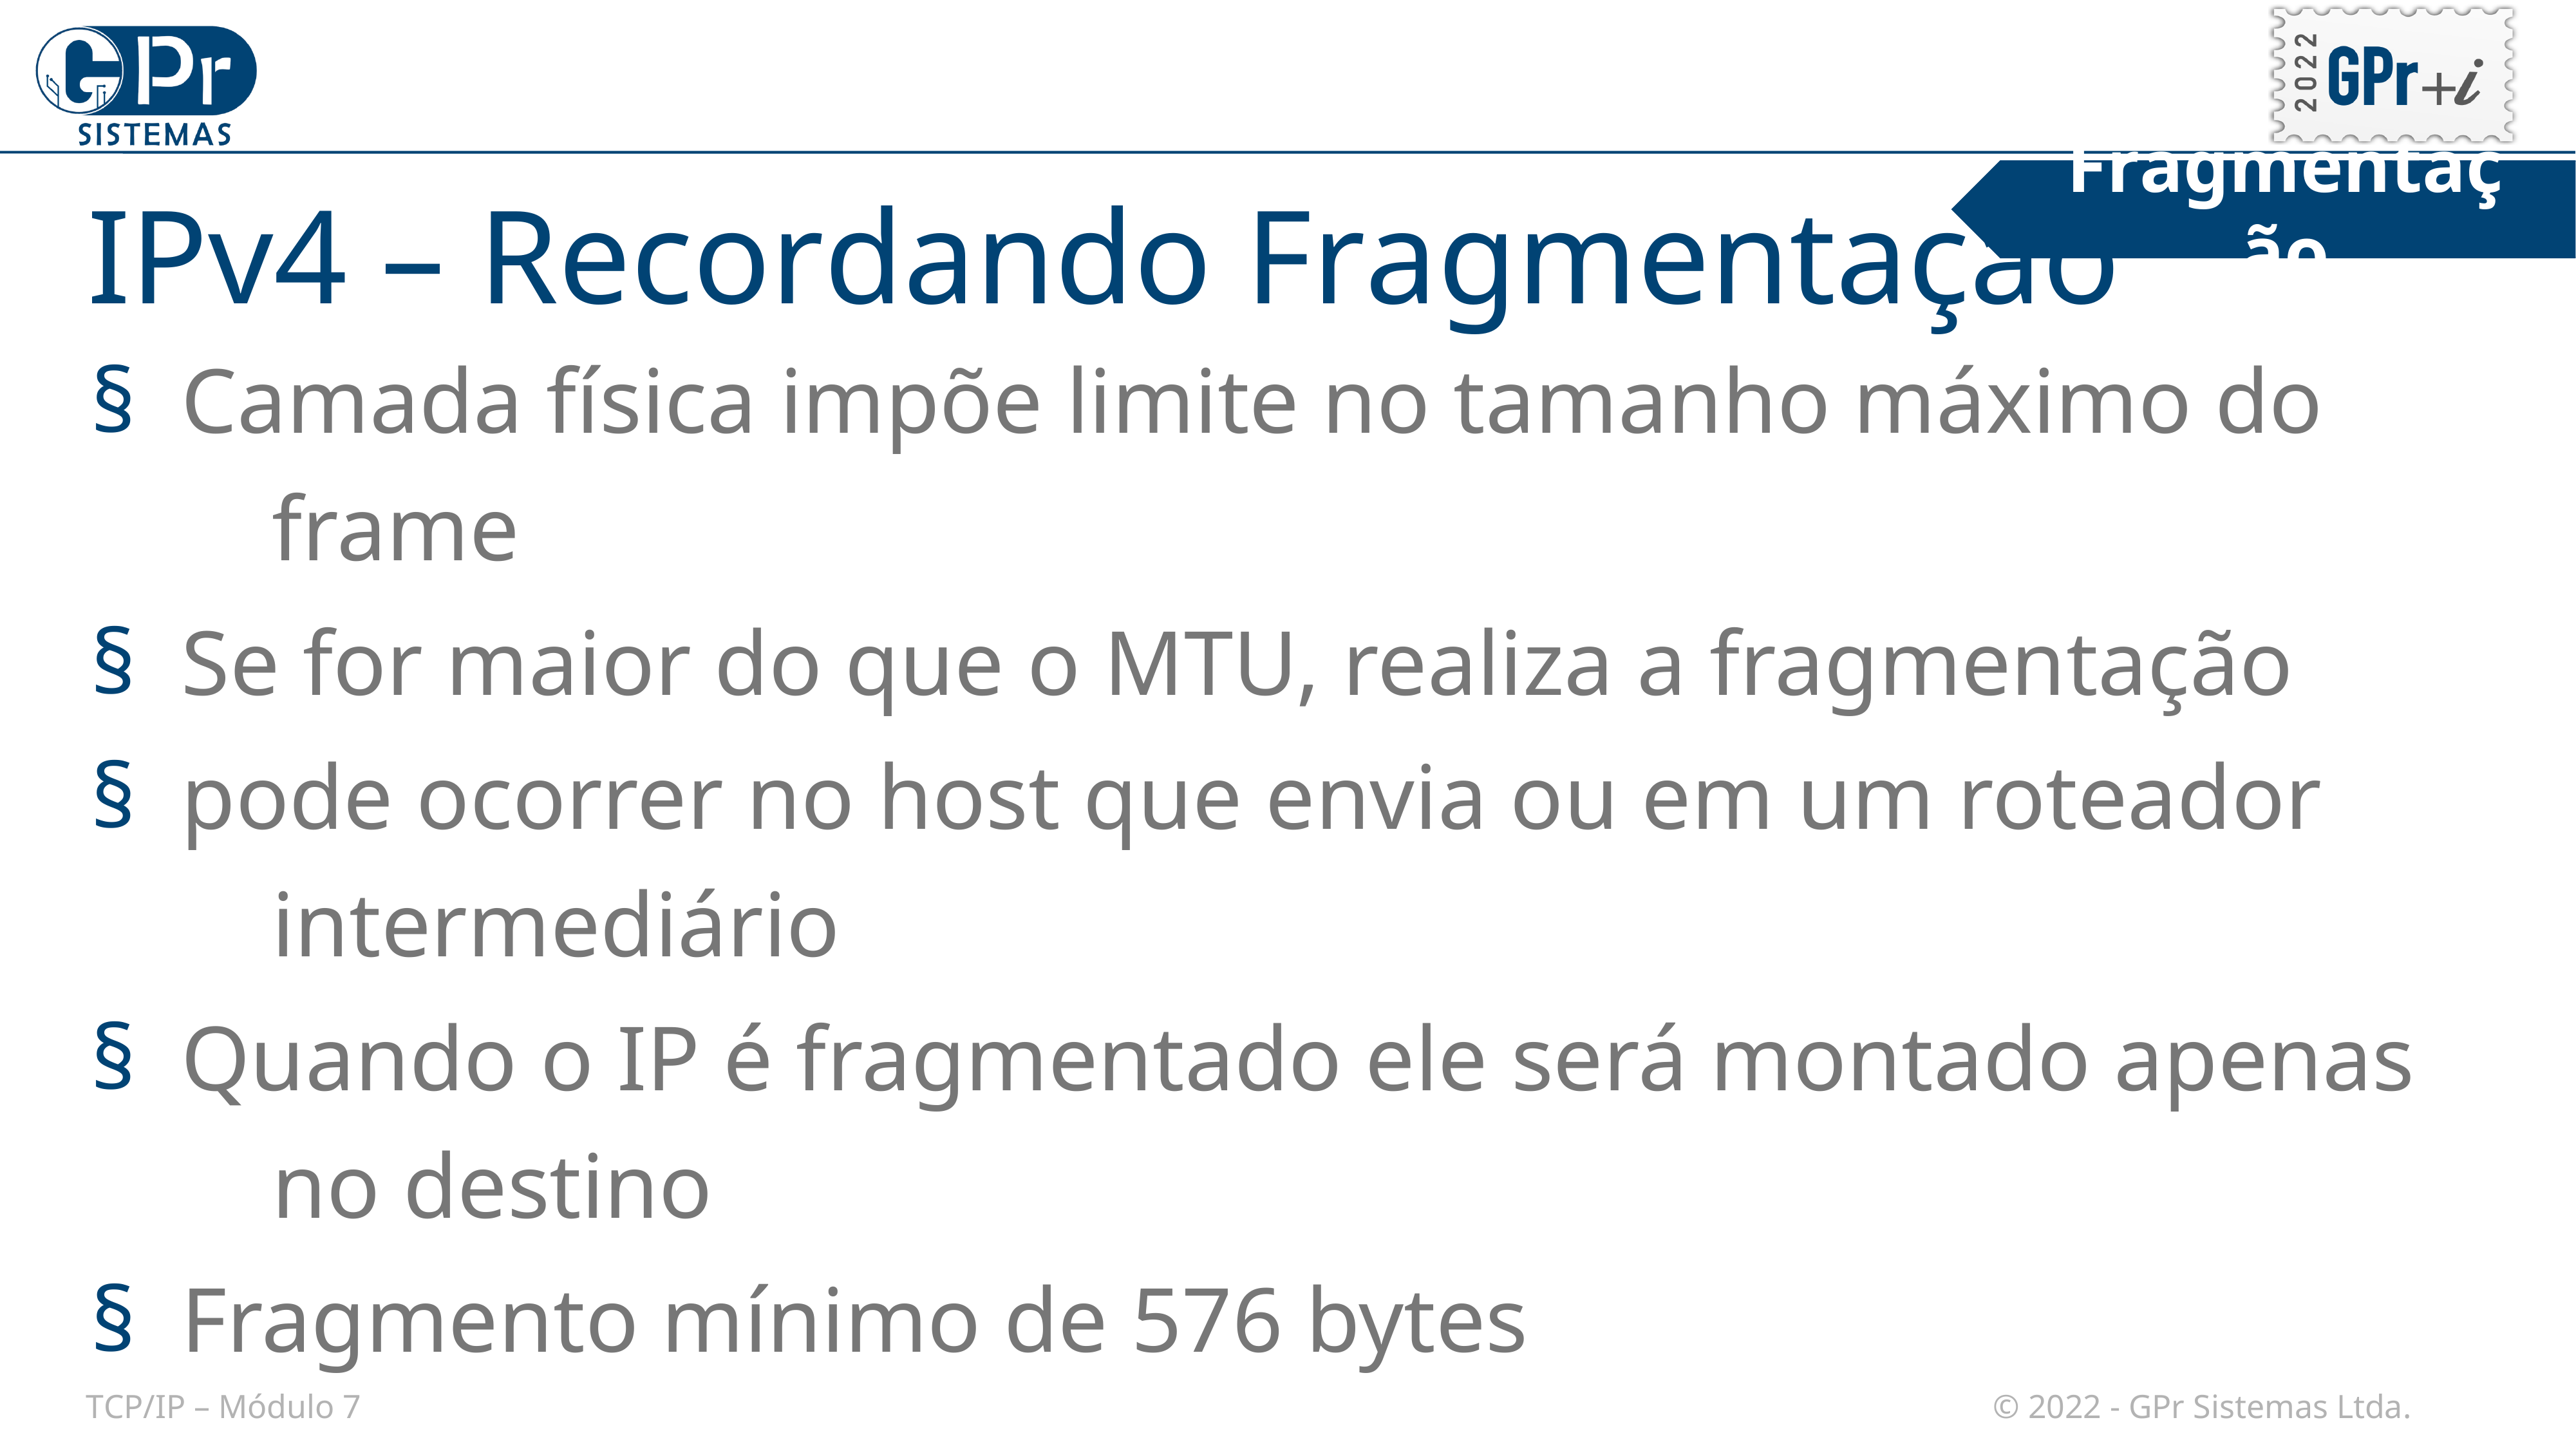

Fragmentação
IPv4 – Recordando Fragmentação
# Camada fı́sica impõe limite no tamanho máximo do frame
Se for maior do que o MTU, realiza a fragmentação
pode ocorrer no host que envia ou em um roteador intermediário
Quando o IP é fragmentado ele será montado apenas no destino
Fragmento mínimo de 576 bytes